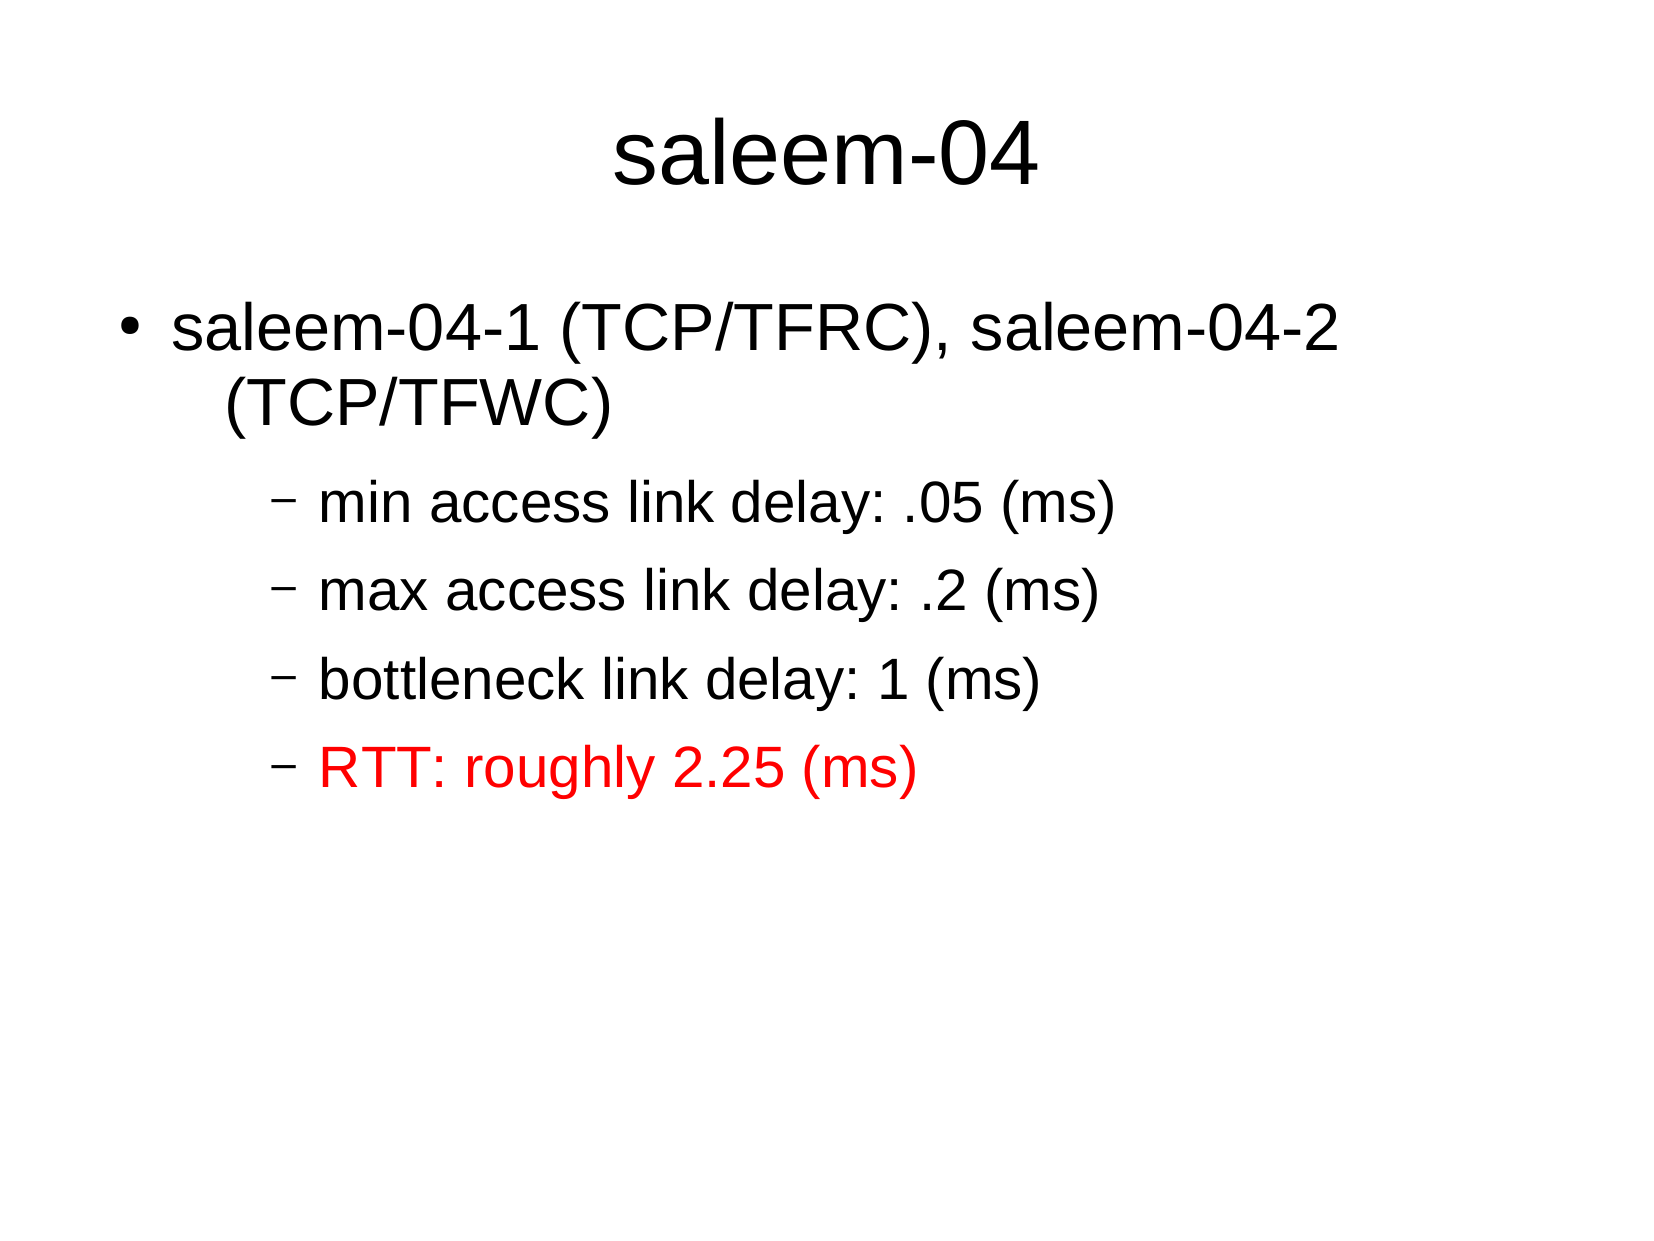

# saleem-04
saleem-04-1 (TCP/TFRC), saleem-04-2 (TCP/TFWC)
min access link delay: .05 (ms)
max access link delay: .2 (ms)
bottleneck link delay: 1 (ms)
RTT: roughly 2.25 (ms)